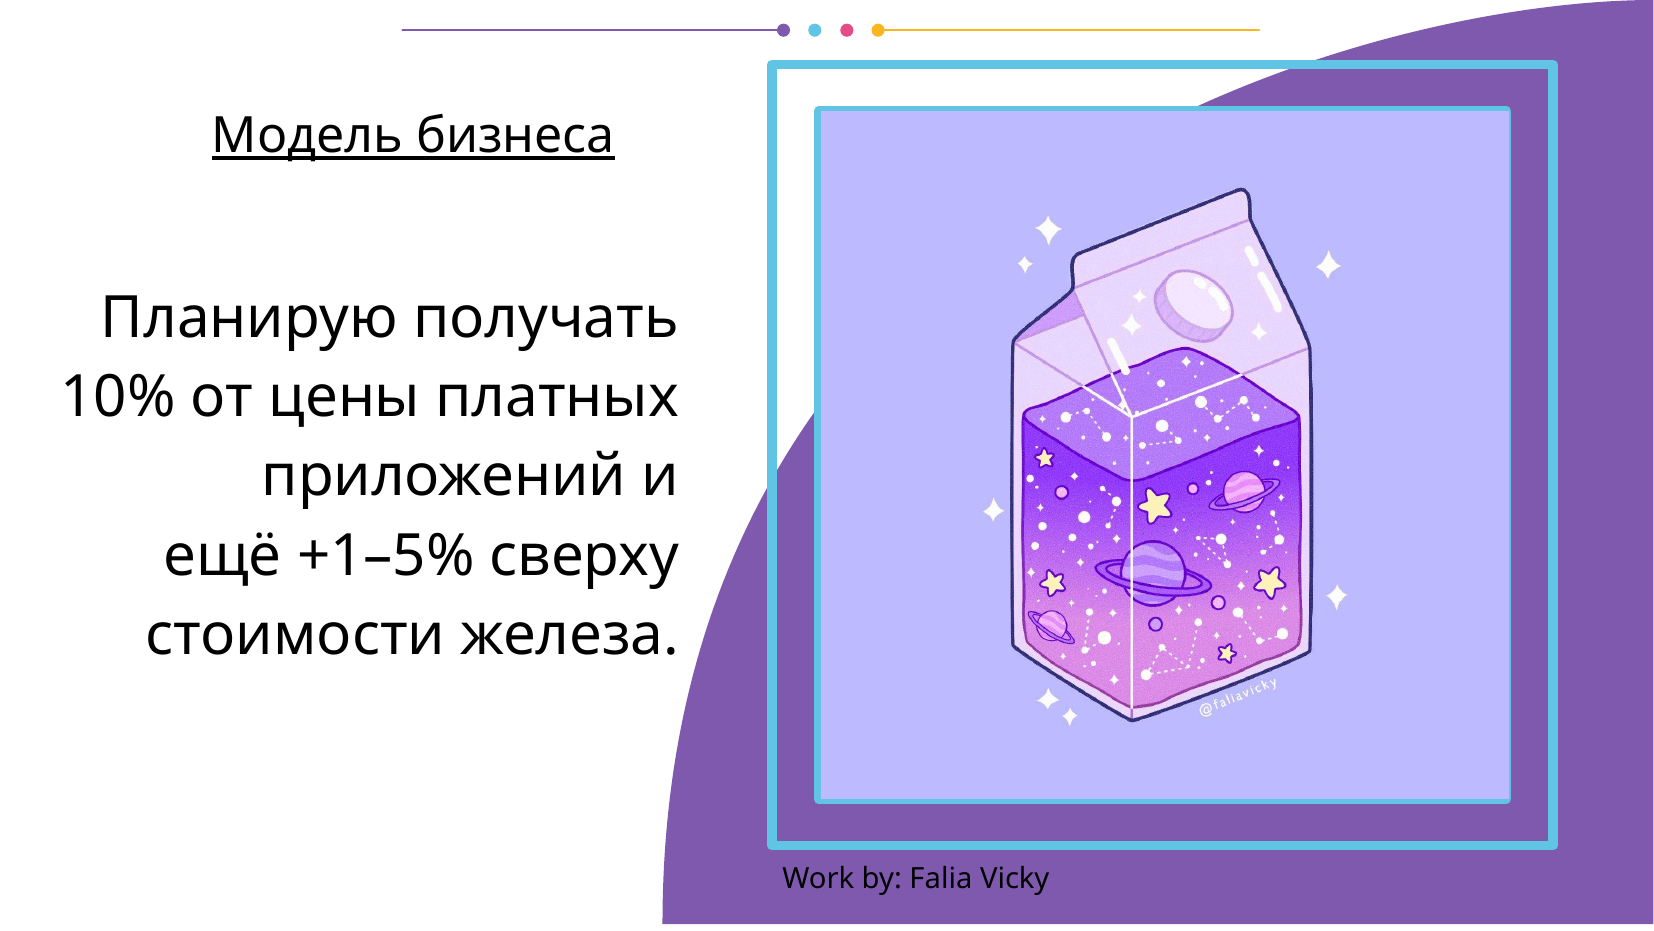

Модель бизнеса
# Планирую получать 10% от цены платных приложений и ещё +1–5% сверху стоимости железа.
Work by: Falia Vicky